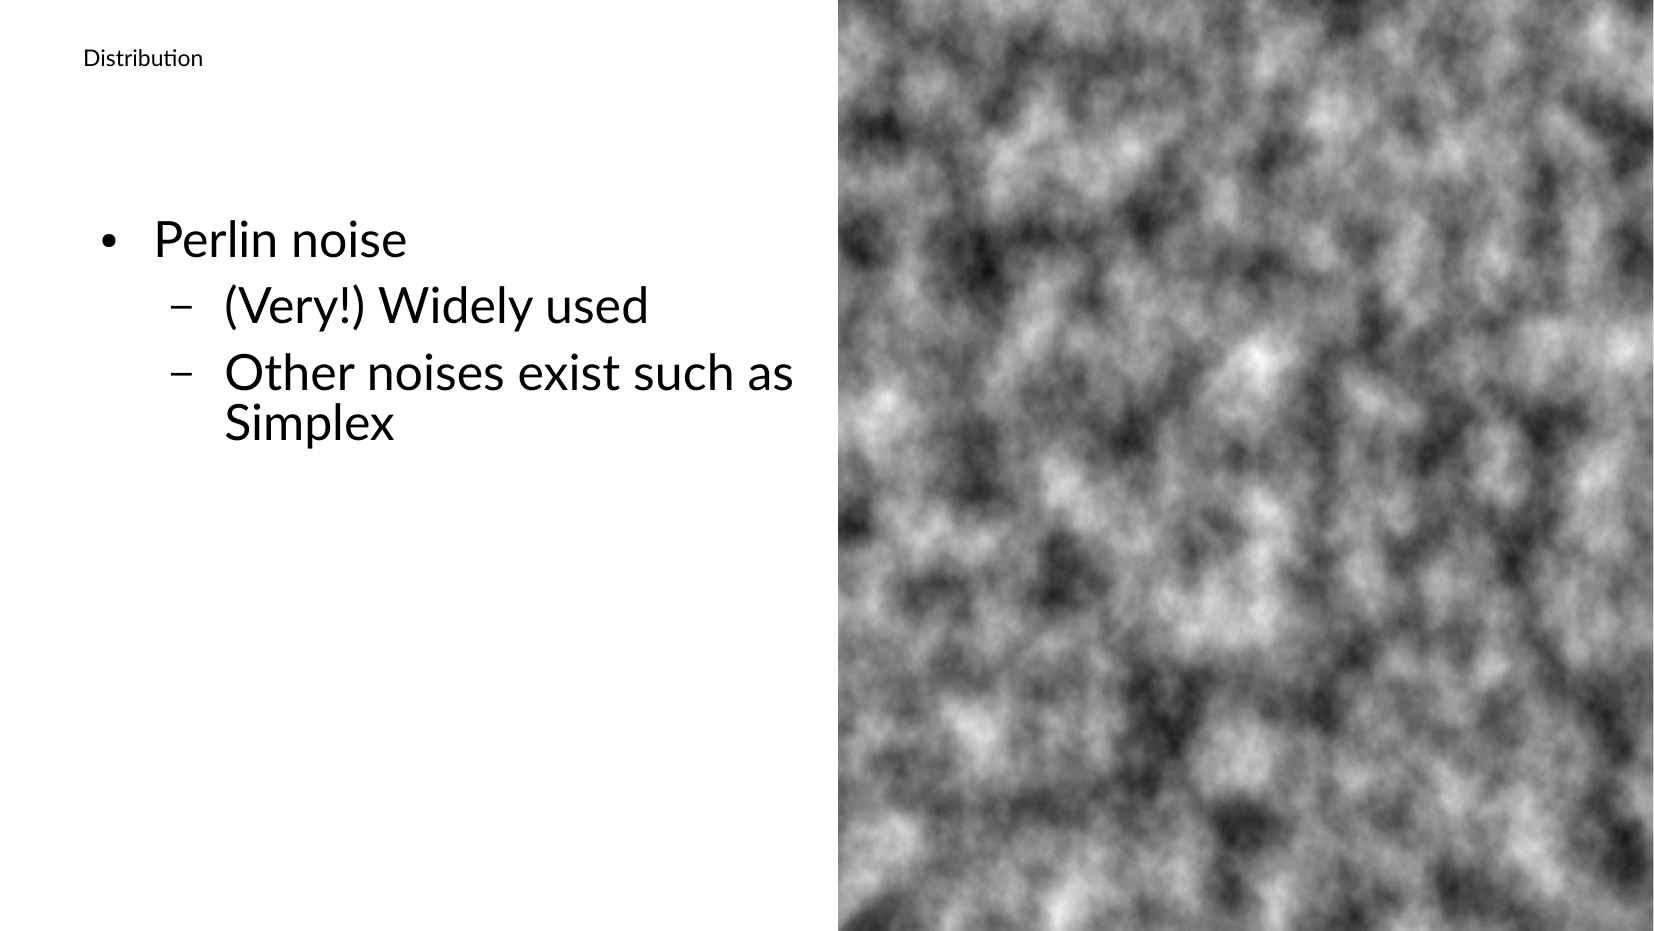

# Distribution
Perlin noise
(Very!) Widely used
Other noises exist such as Simplex